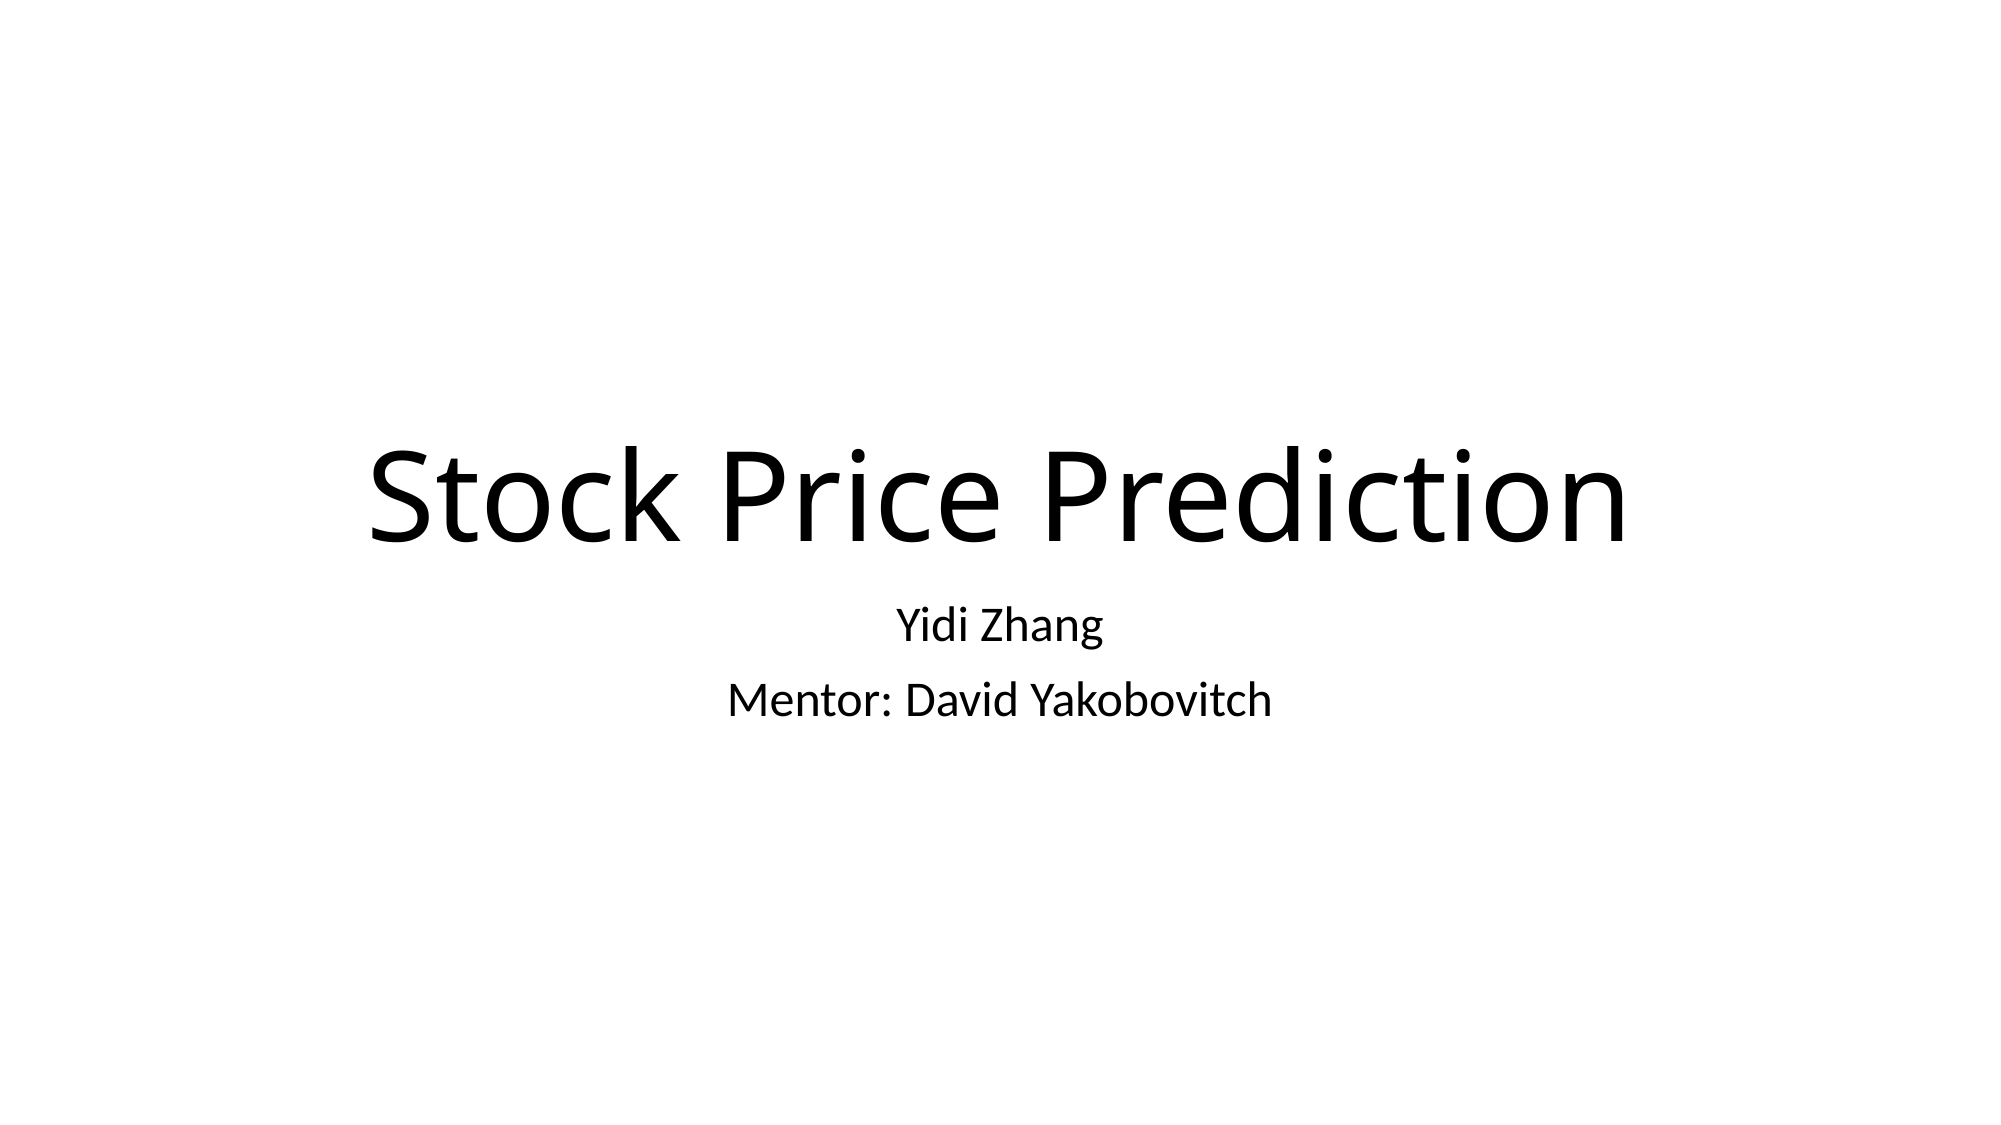

# Stock Price Prediction
Yidi Zhang
Mentor: David Yakobovitch